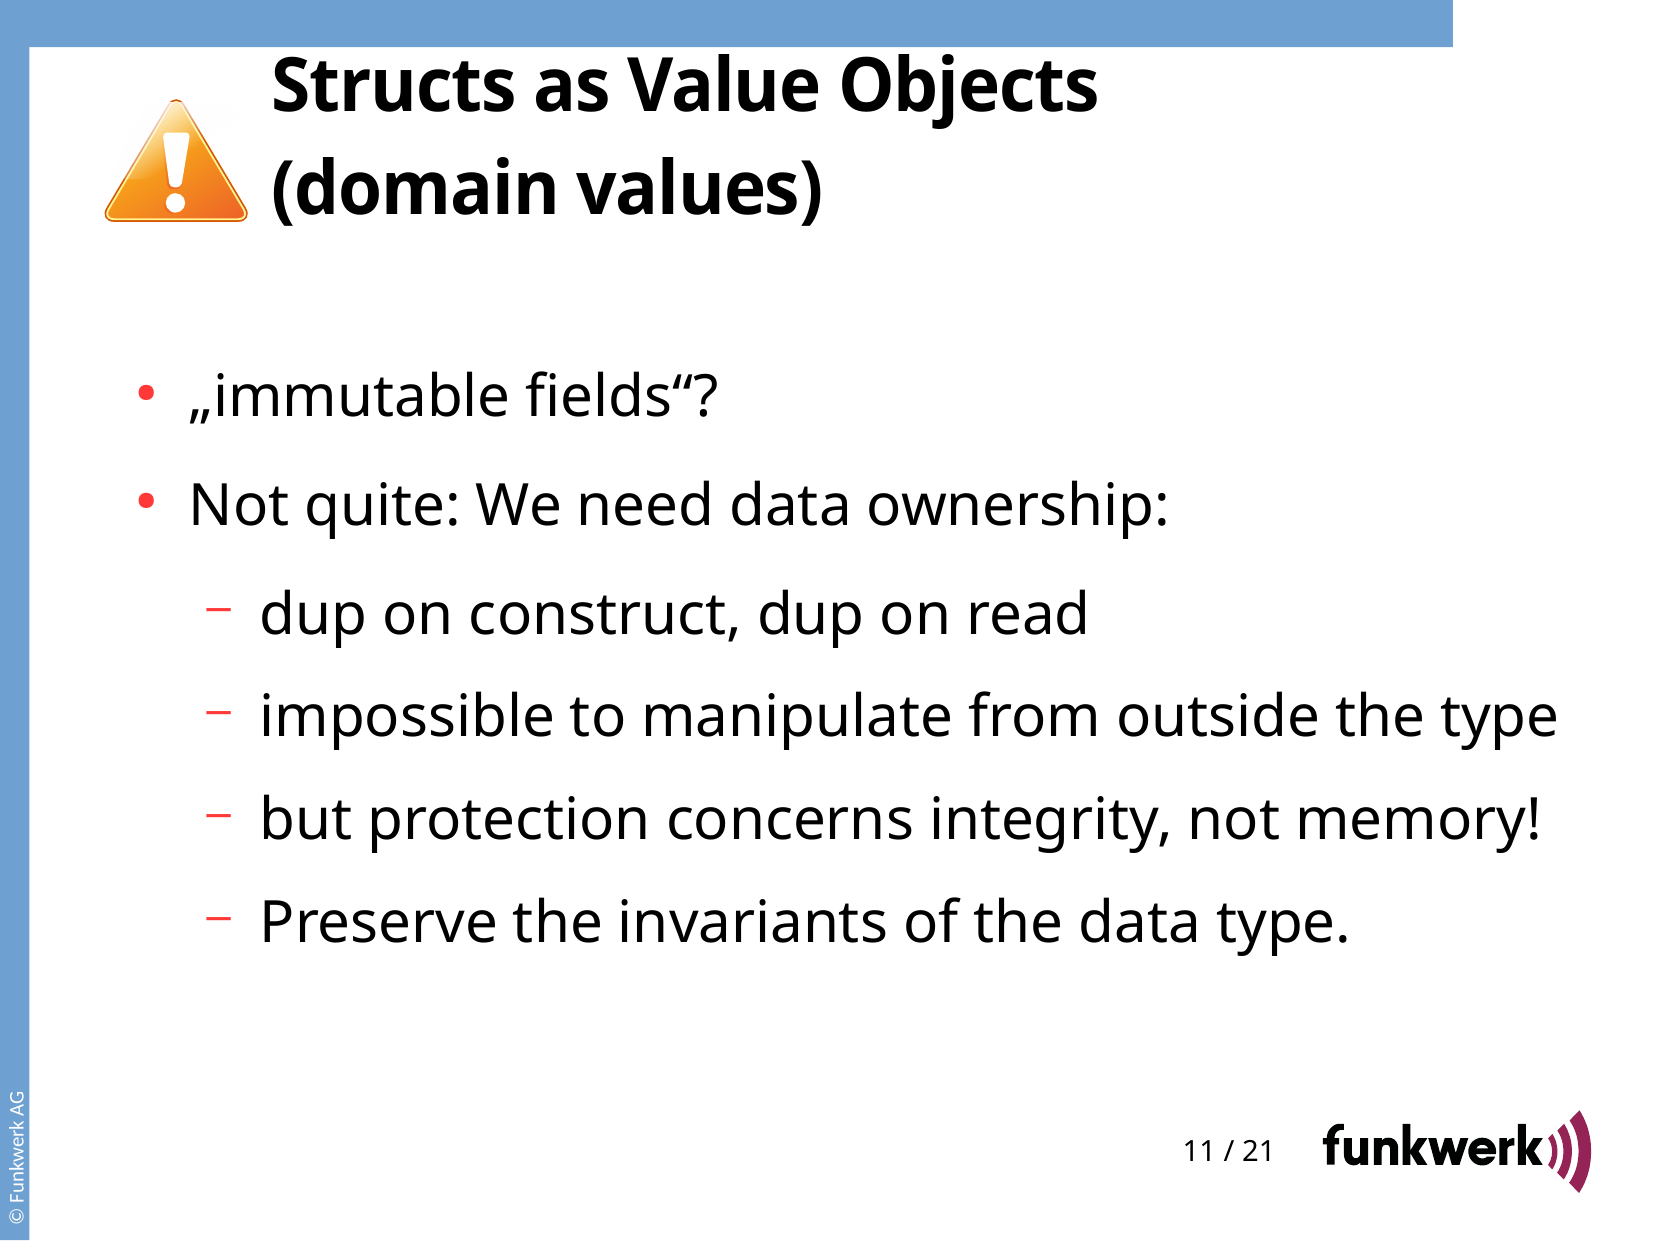

# Structs as Value Objects (domain values)
„immutable fields“?
Not quite: We need data ownership:
dup on construct, dup on read
impossible to manipulate from outside the type
but protection concerns integrity, not memory!
Preserve the invariants of the data type.
11